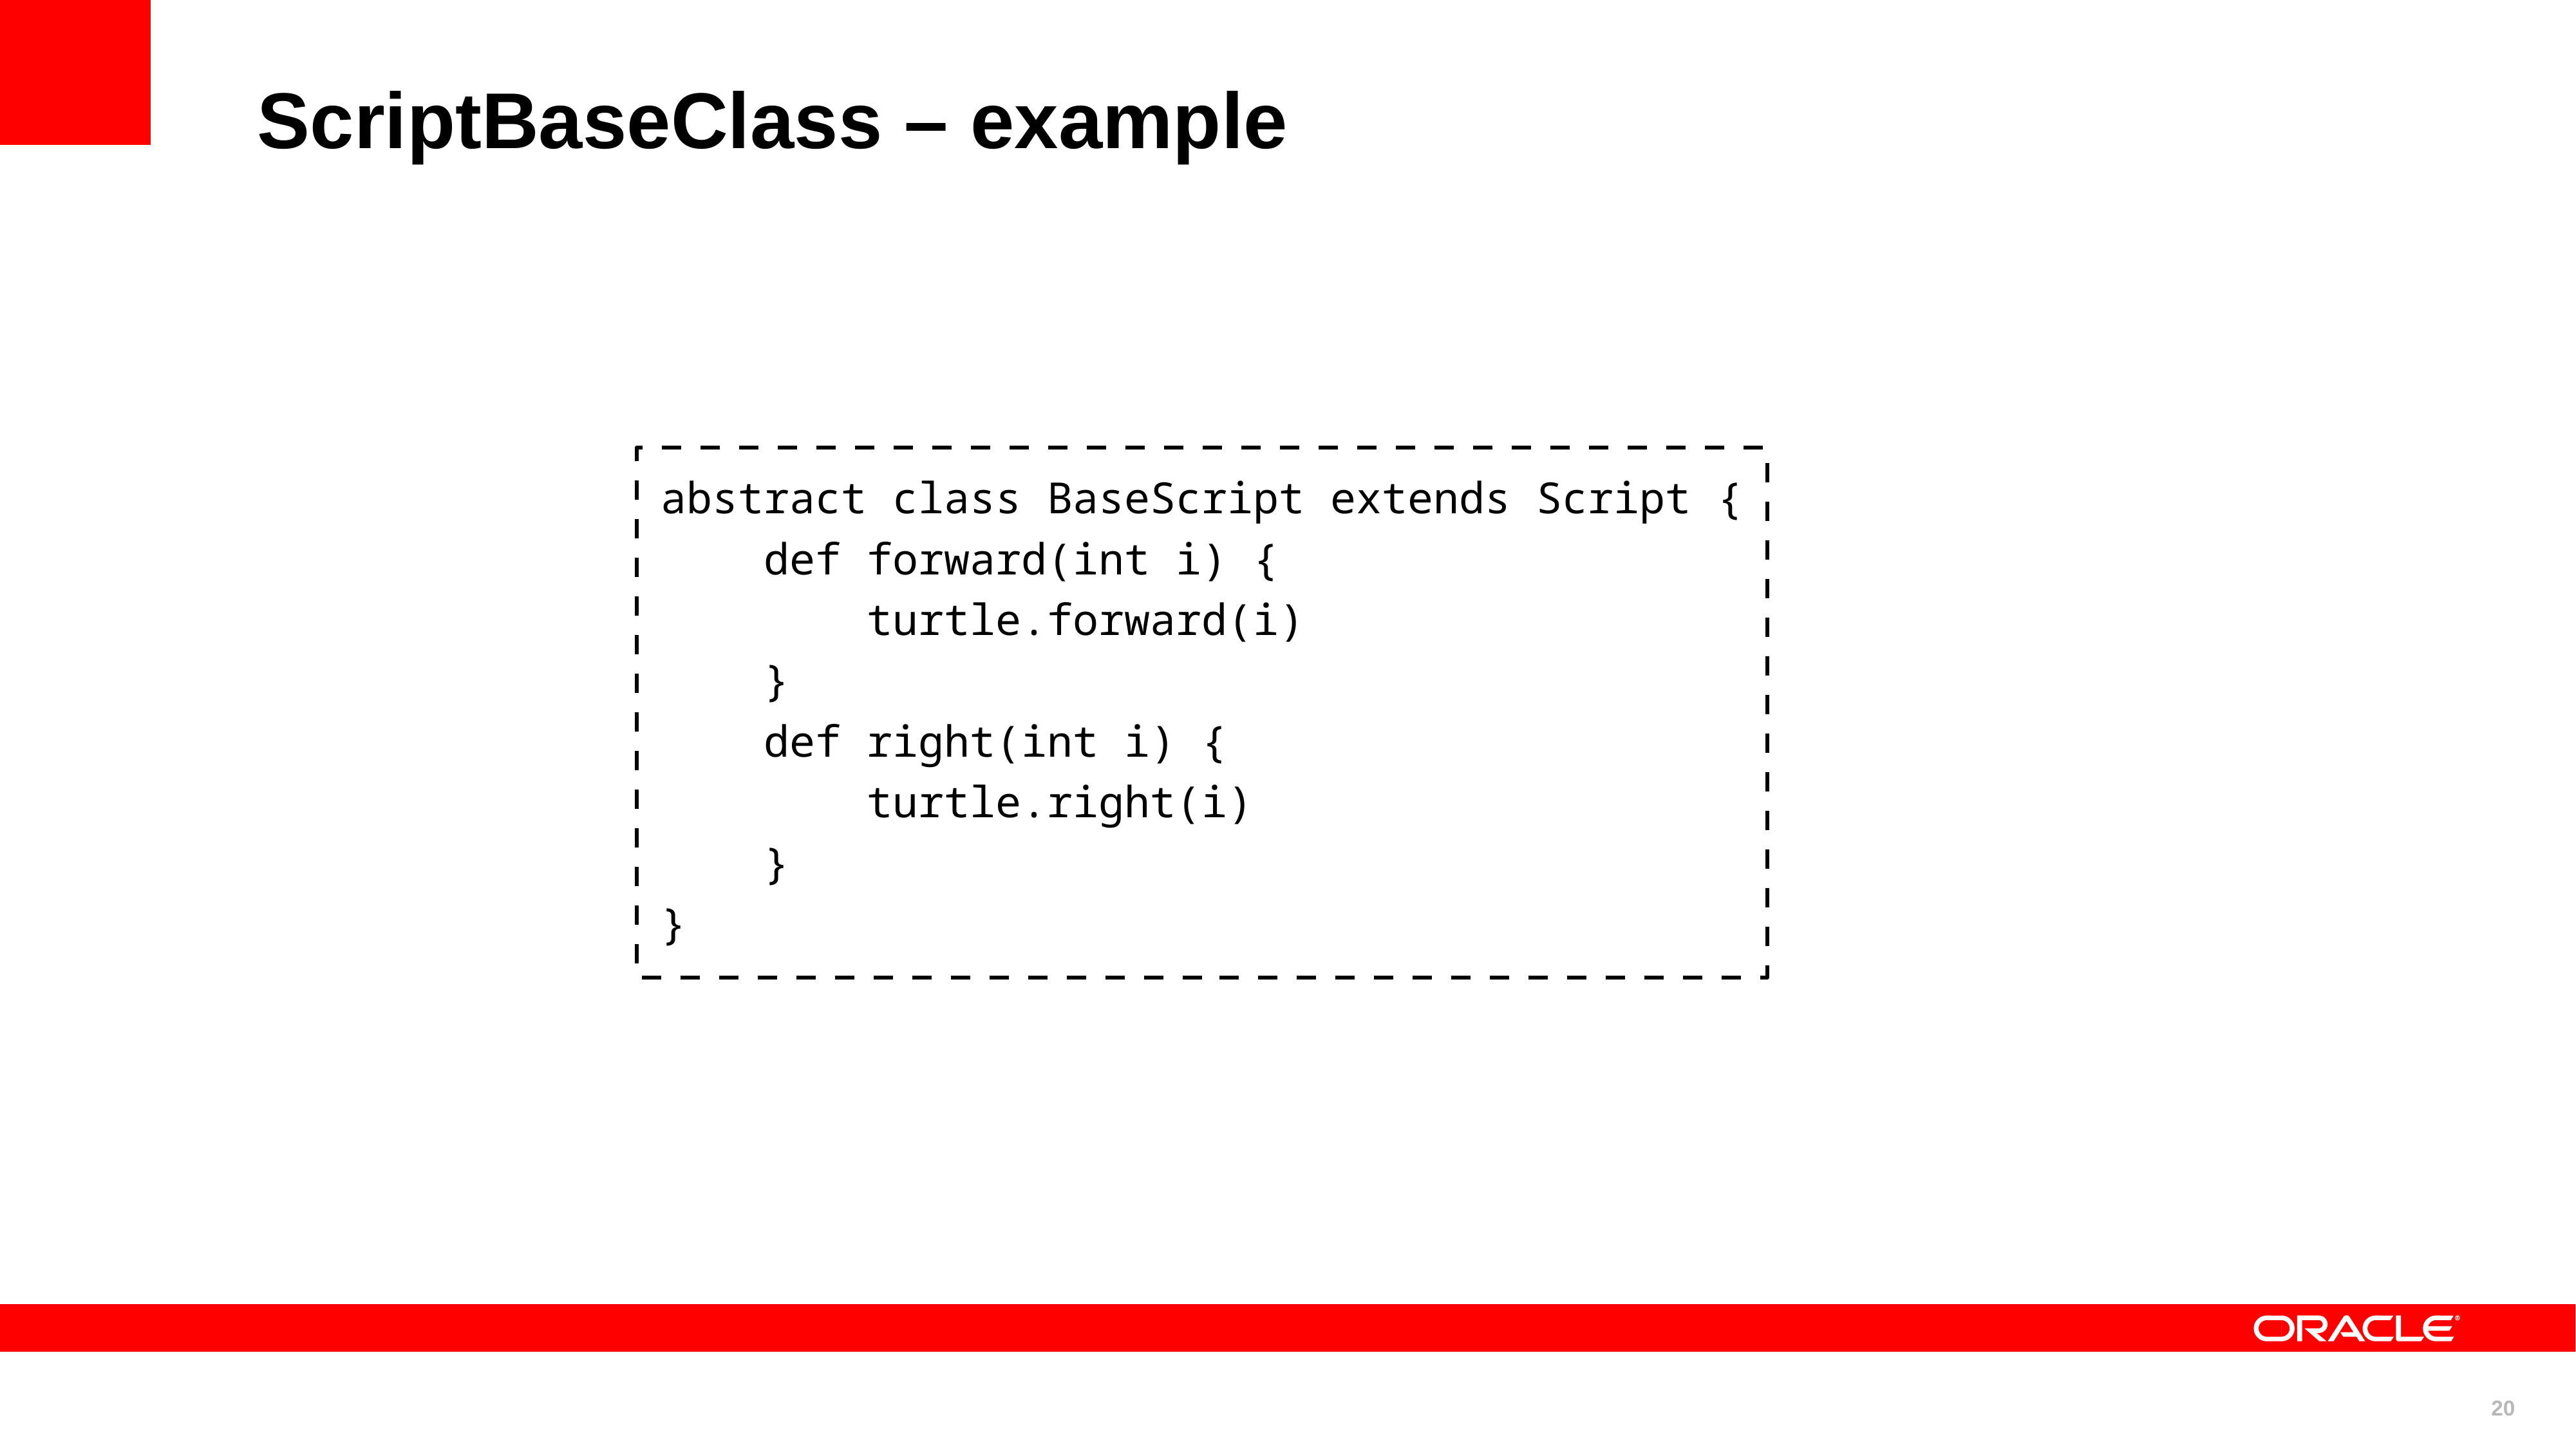

# ScriptBaseClass – example
abstract class BaseScript extends Script {
 def forward(int i) {
 turtle.forward(i)
 }
 def right(int i) {
 turtle.right(i)
 }
}